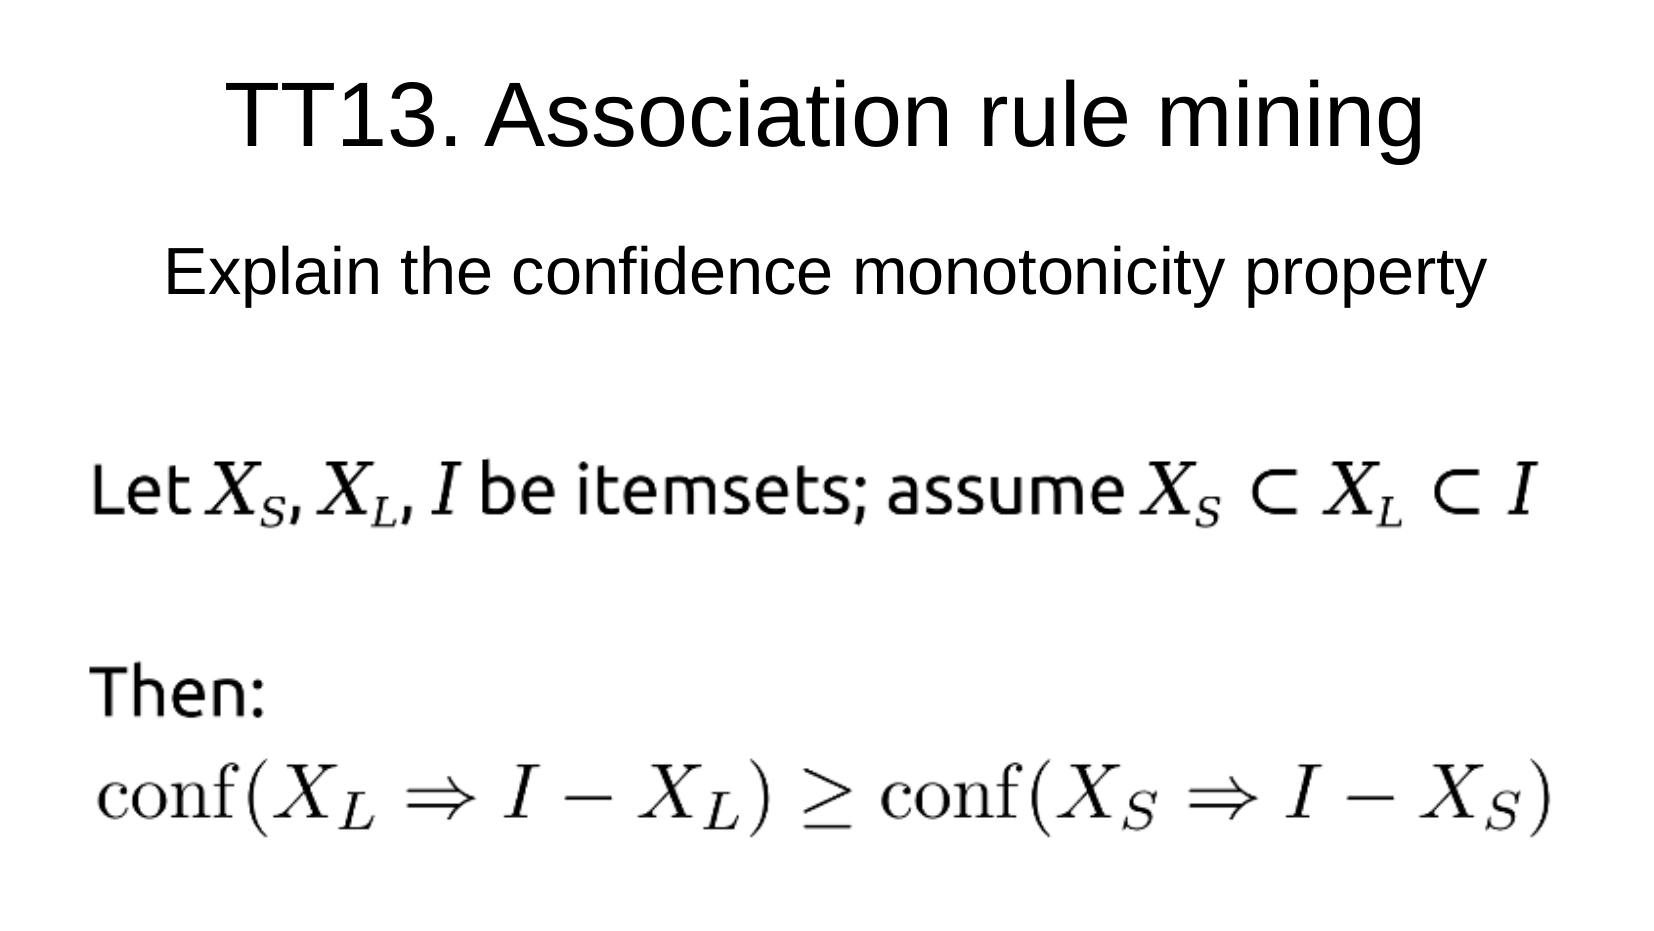

# TT13. Association rule mining
Explain the confidence monotonicity property
36